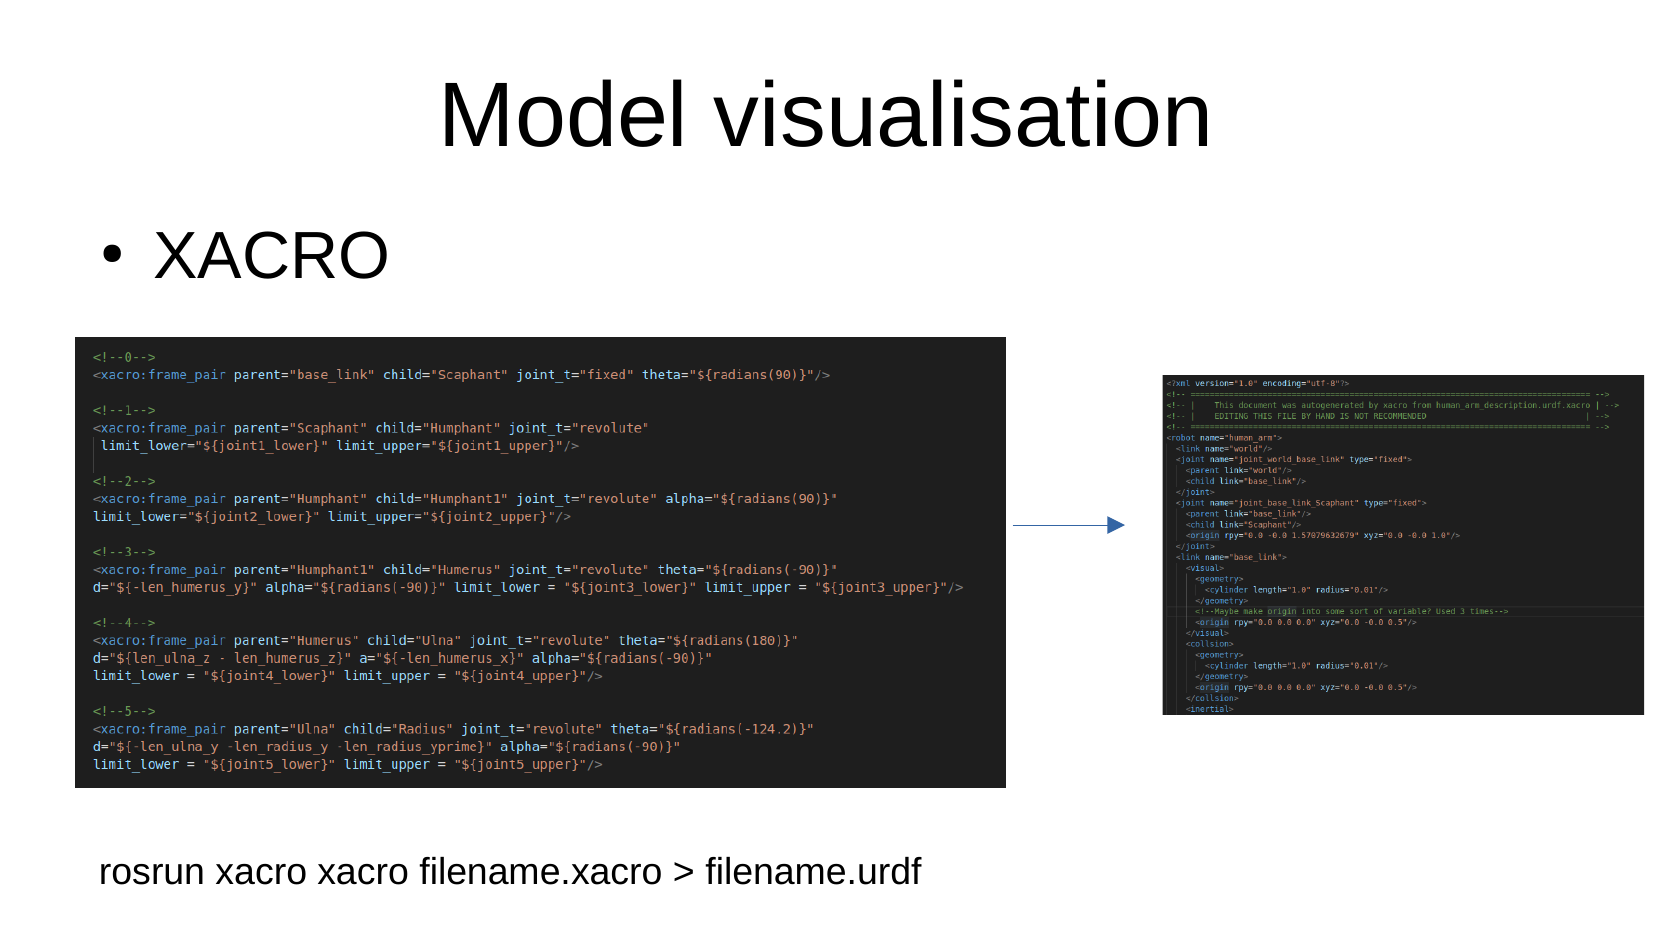

# Model visualisation
XACRO
rosrun xacro xacro filename.xacro > filename.urdf